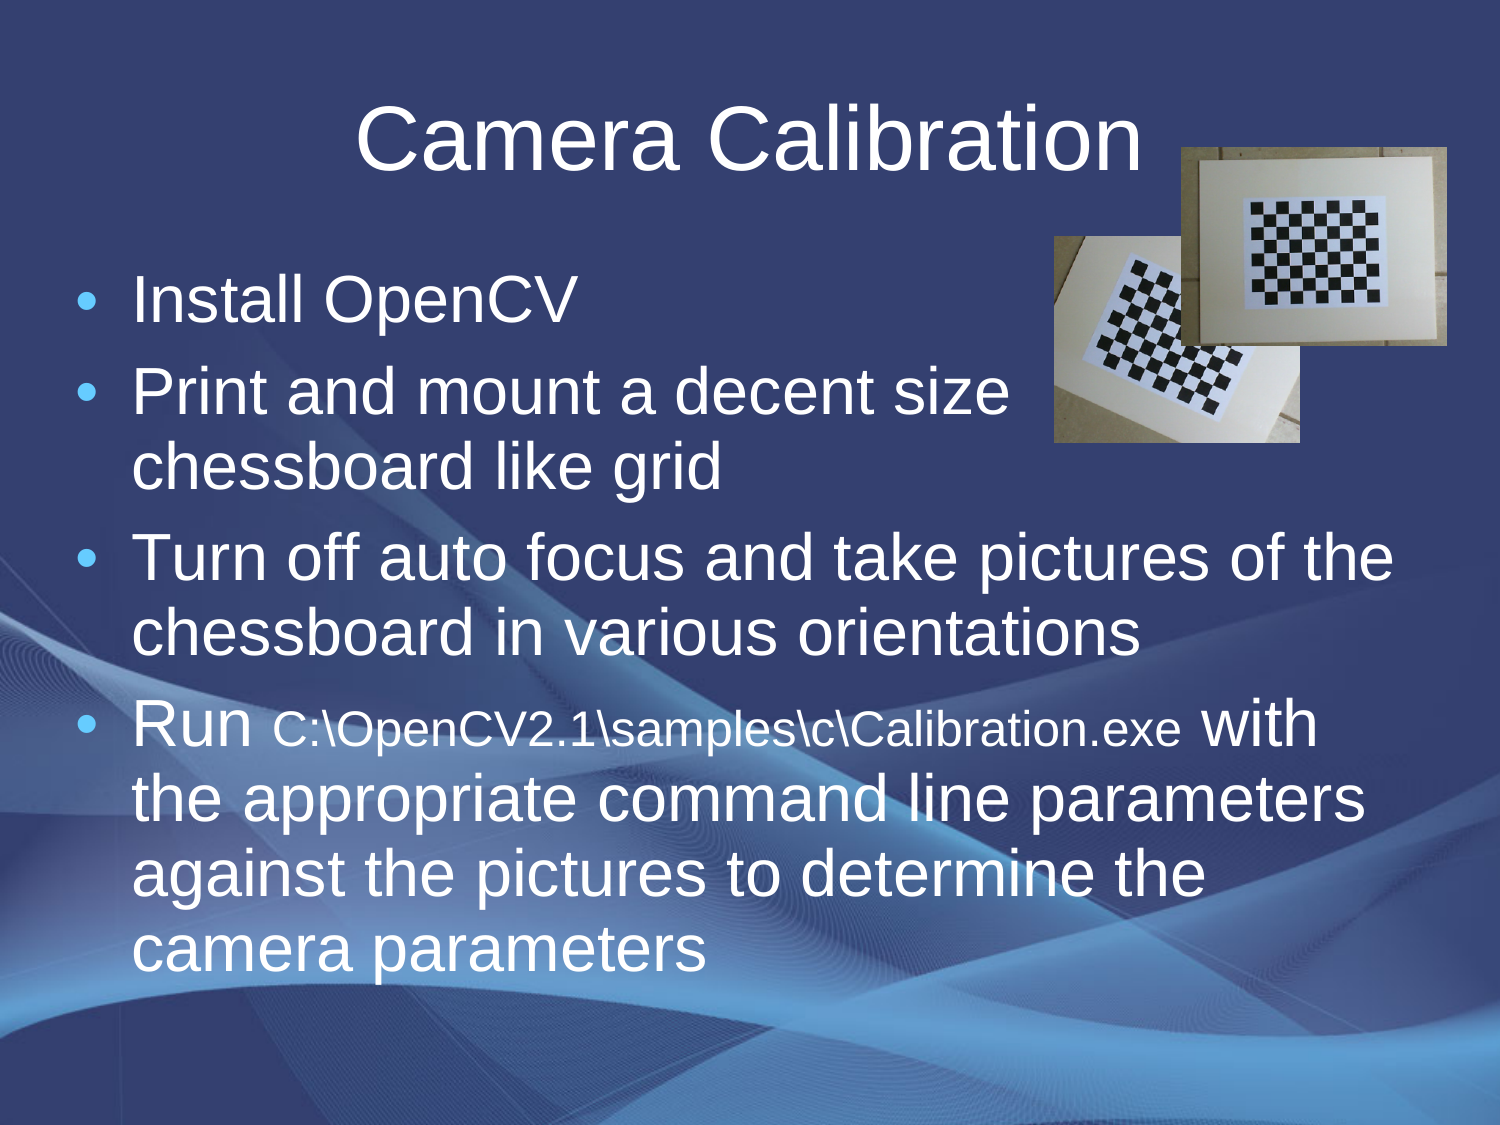

# Camera Calibration
Install OpenCV
Print and mount a decent size
chessboard like grid
Turn off auto focus and take pictures of the chessboard in various orientations
Run C:\OpenCV2.1\samples\c\Calibration.exe with the appropriate command line parameters against the pictures to determine the camera parameters